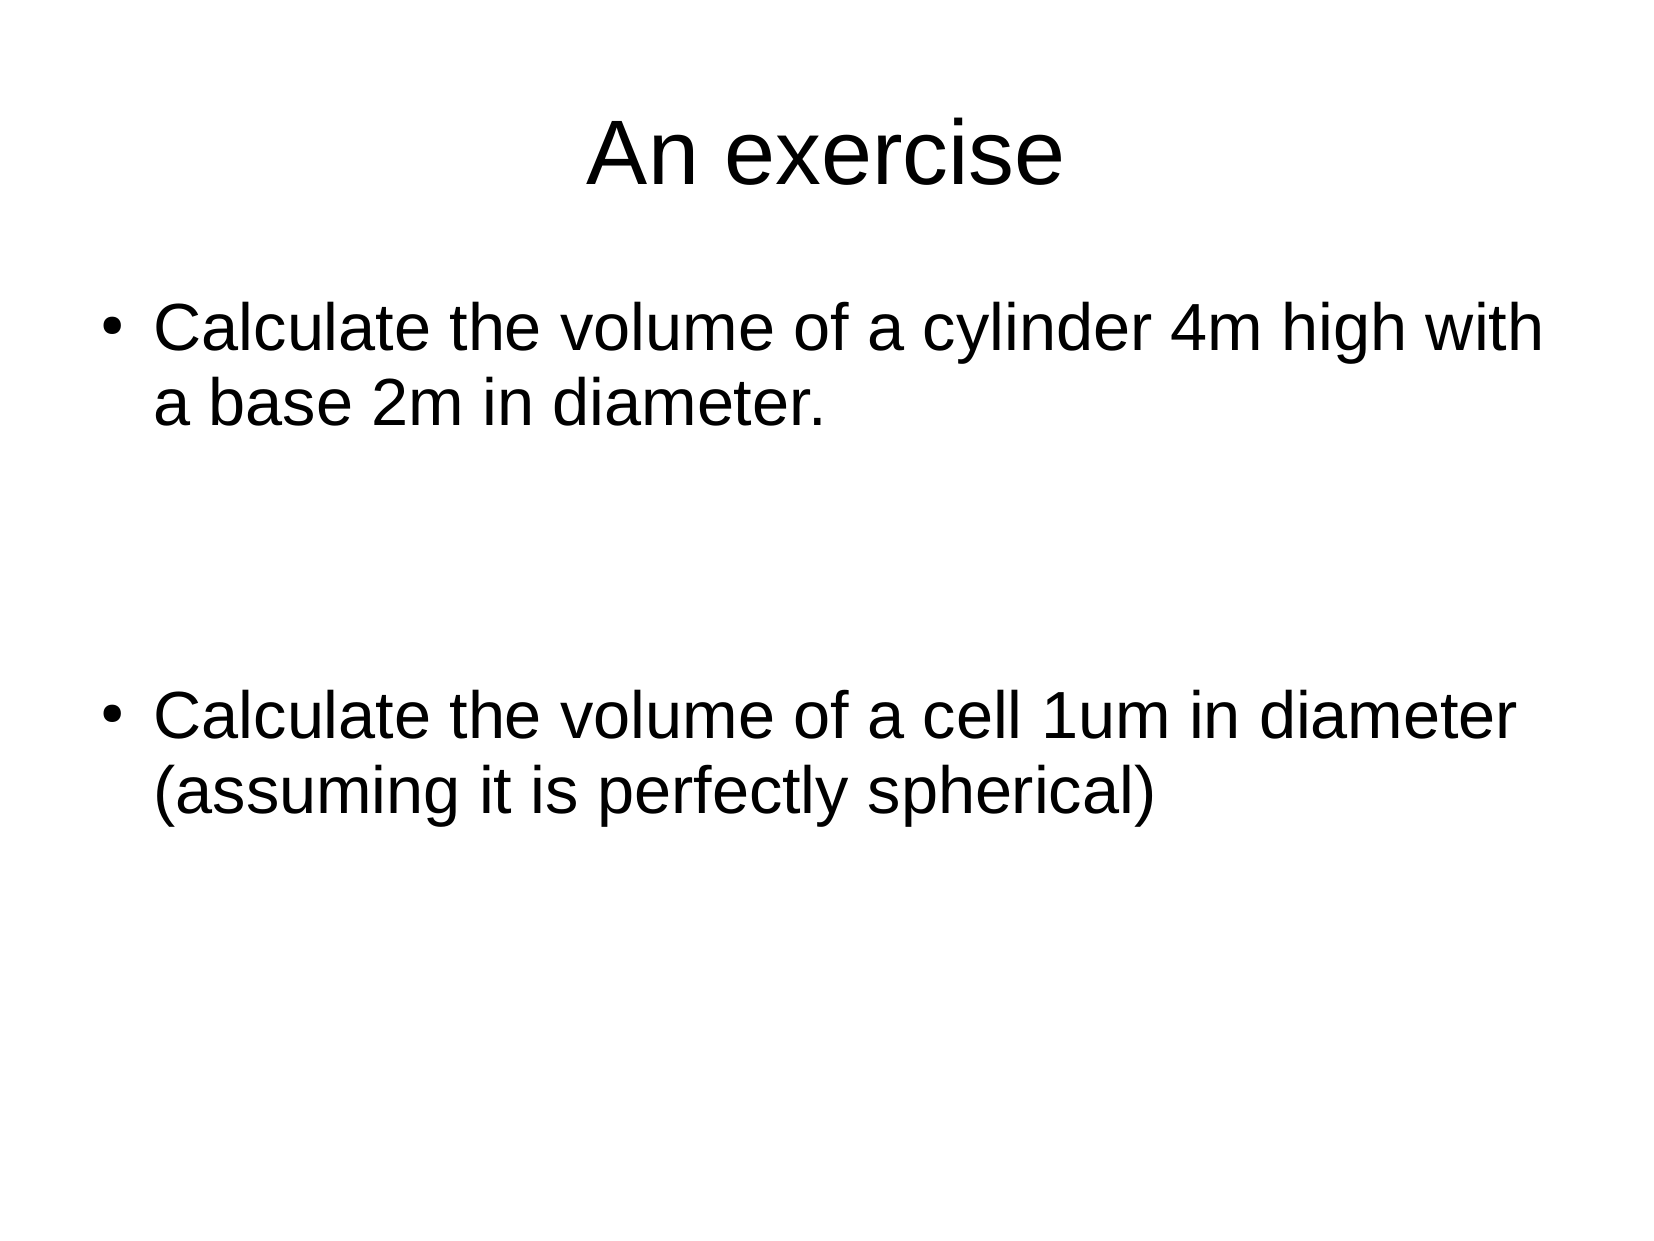

# An exercise
Calculate the volume of a cylinder 4m high with a base 2m in diameter.
Calculate the volume of a cell 1um in diameter (assuming it is perfectly spherical)